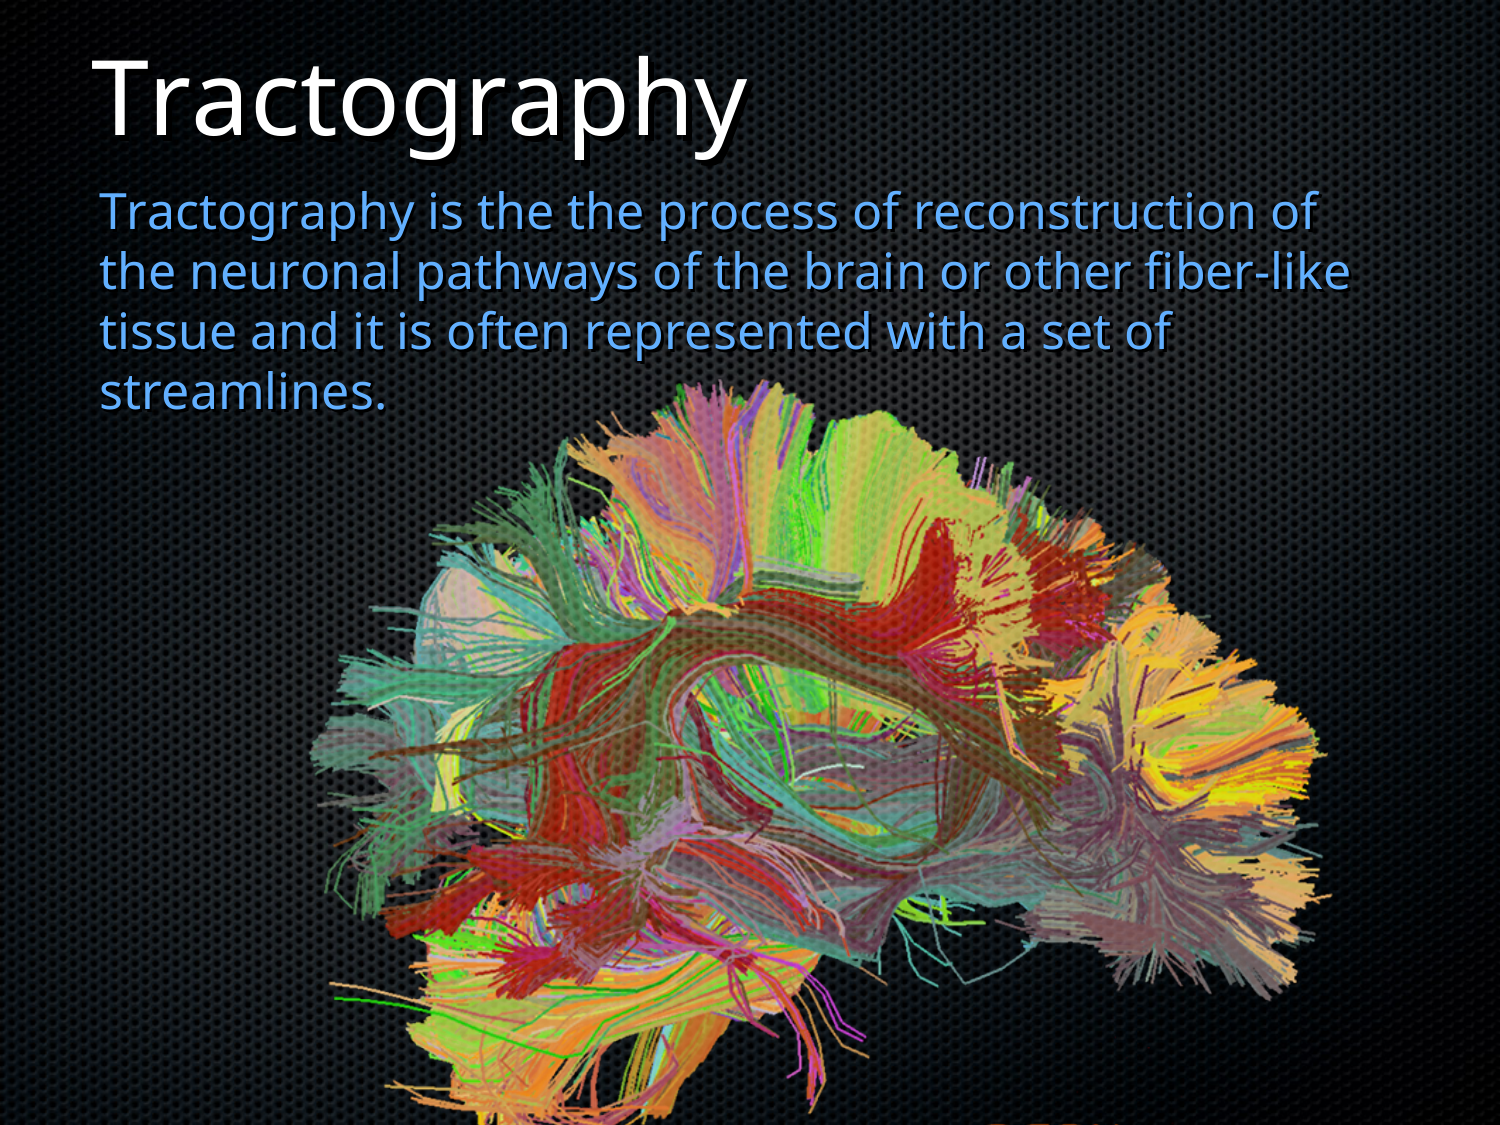

# Tractography
Tractography is the the process of reconstruction of the neuronal pathways of the brain or other fiber-like tissue and it is often represented with a set of streamlines.